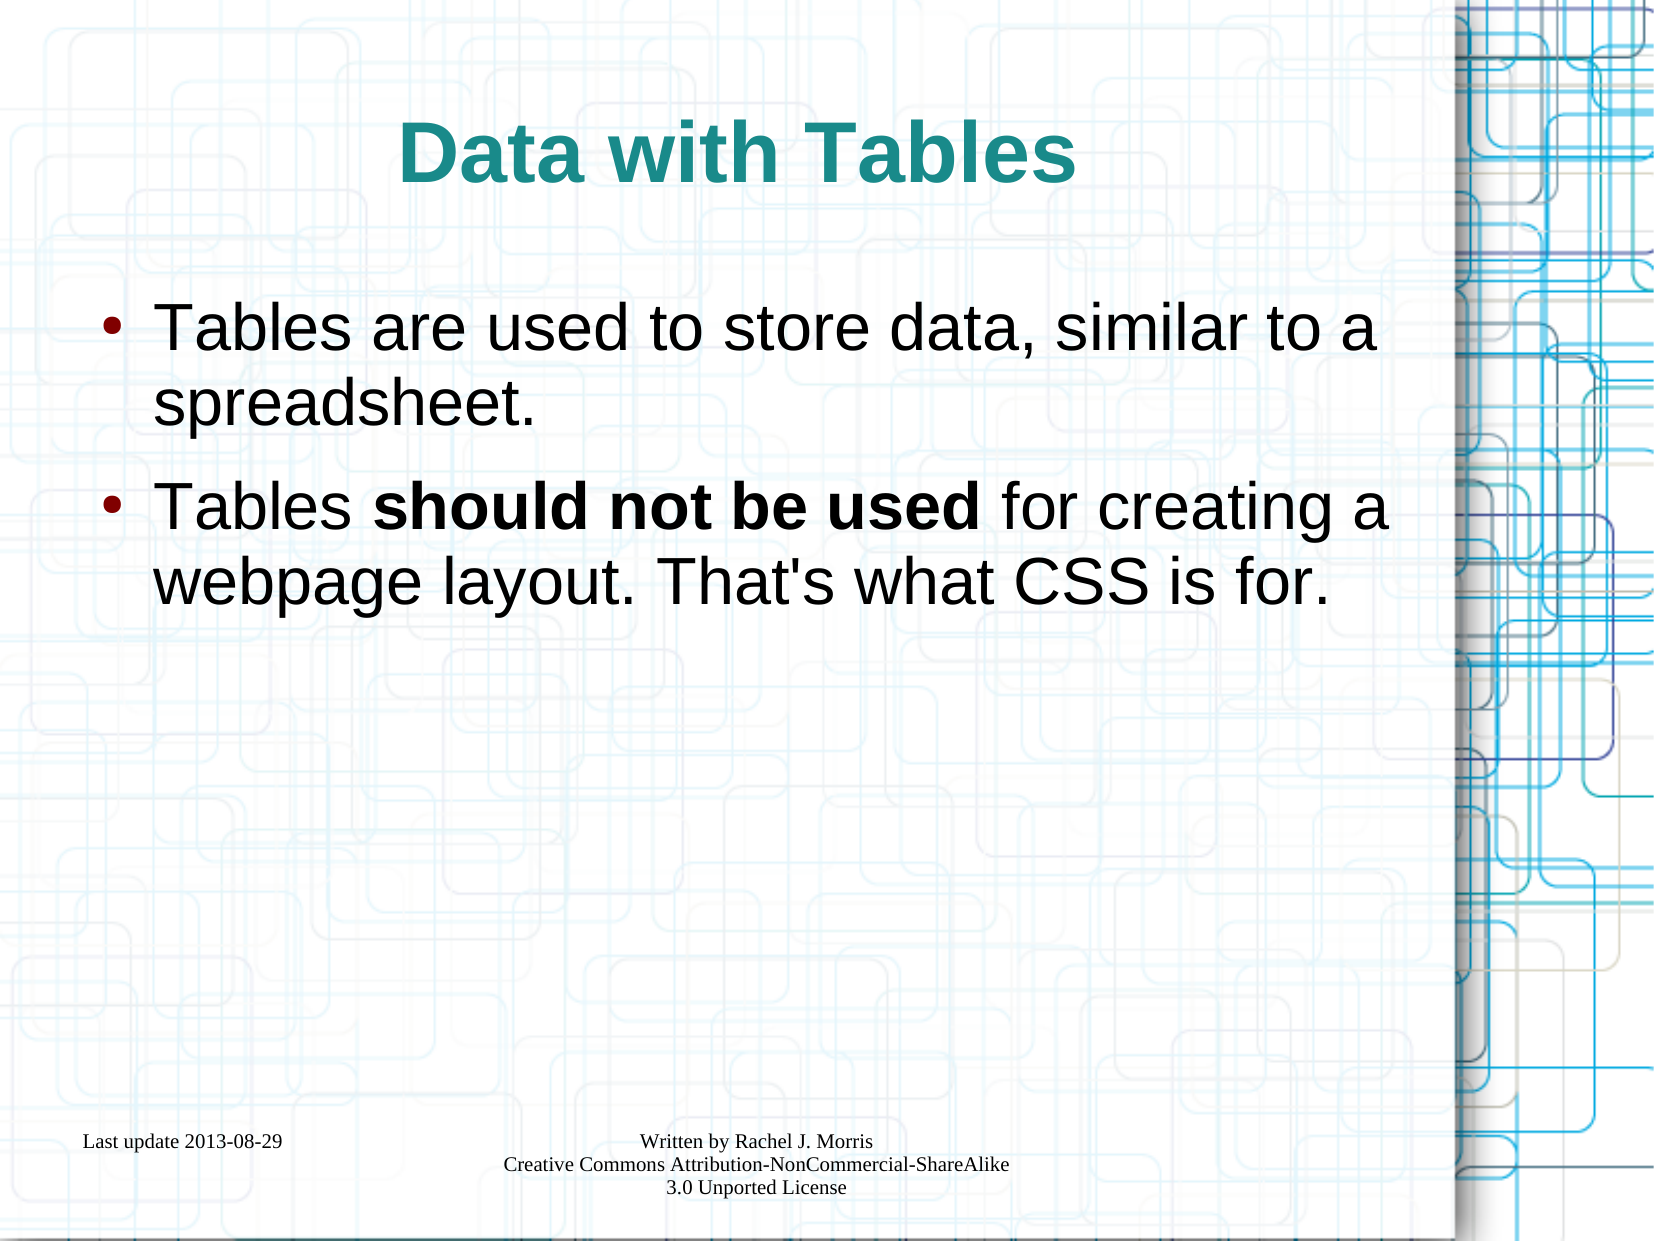

# Data with Tables
Tables are used to store data, similar to a spreadsheet.
Tables should not be used for creating a webpage layout. That's what CSS is for.